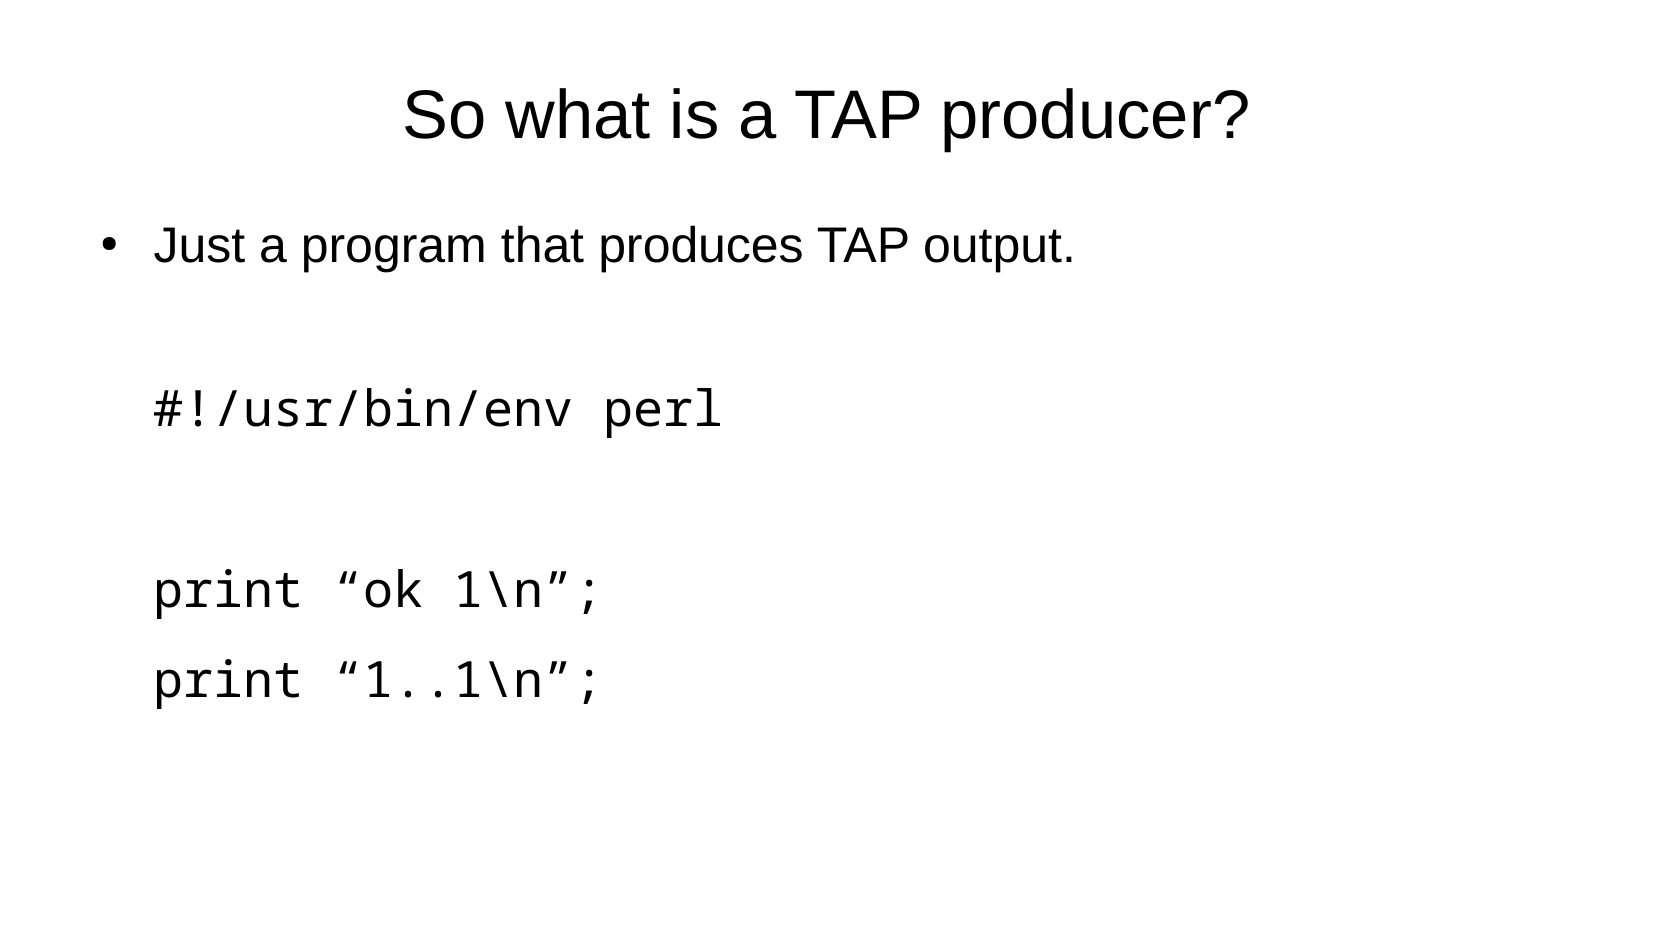

# So what is a TAP producer?
Just a program that produces TAP output.
#!/usr/bin/env perl
print “ok 1\n”;
print “1..1\n”;